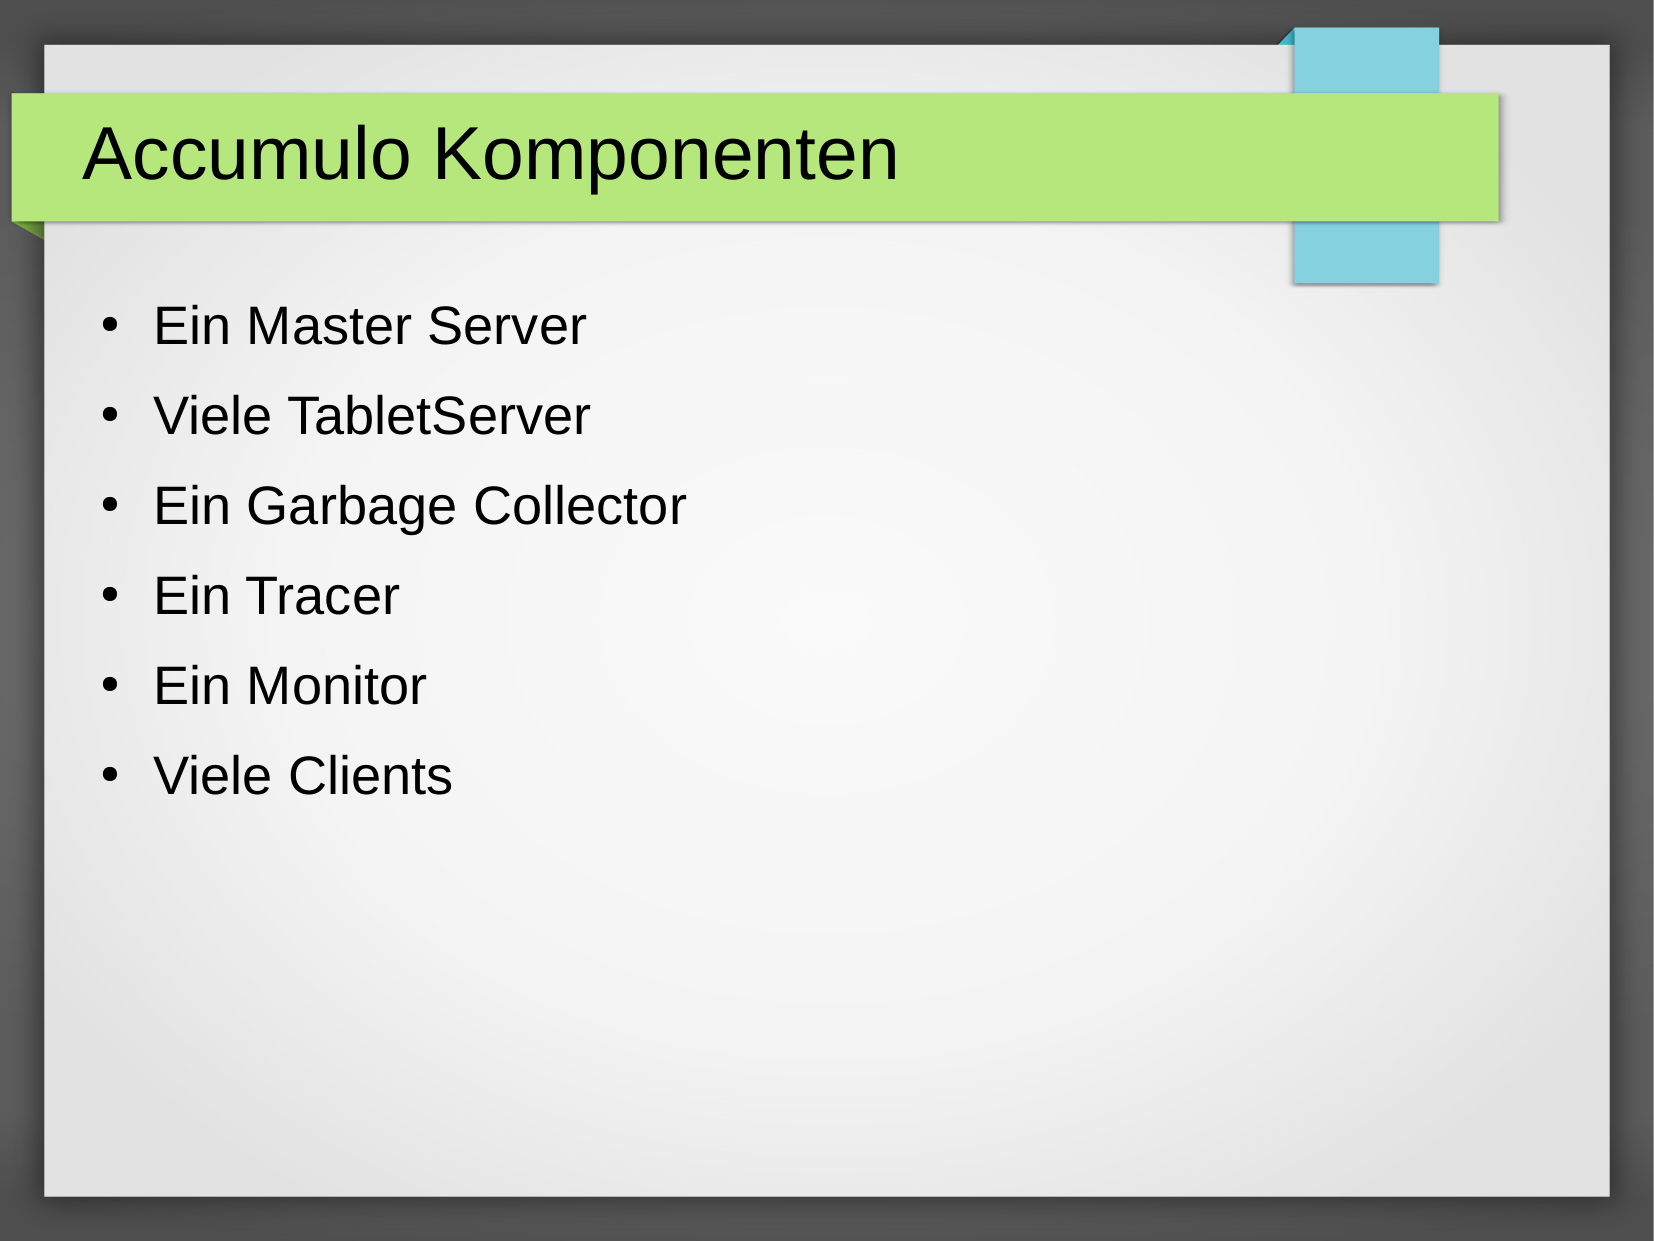

# Accumulo Komponenten
Ein Master Server
Viele TabletServer
Ein Garbage Collector
Ein Tracer
Ein Monitor
Viele Clients